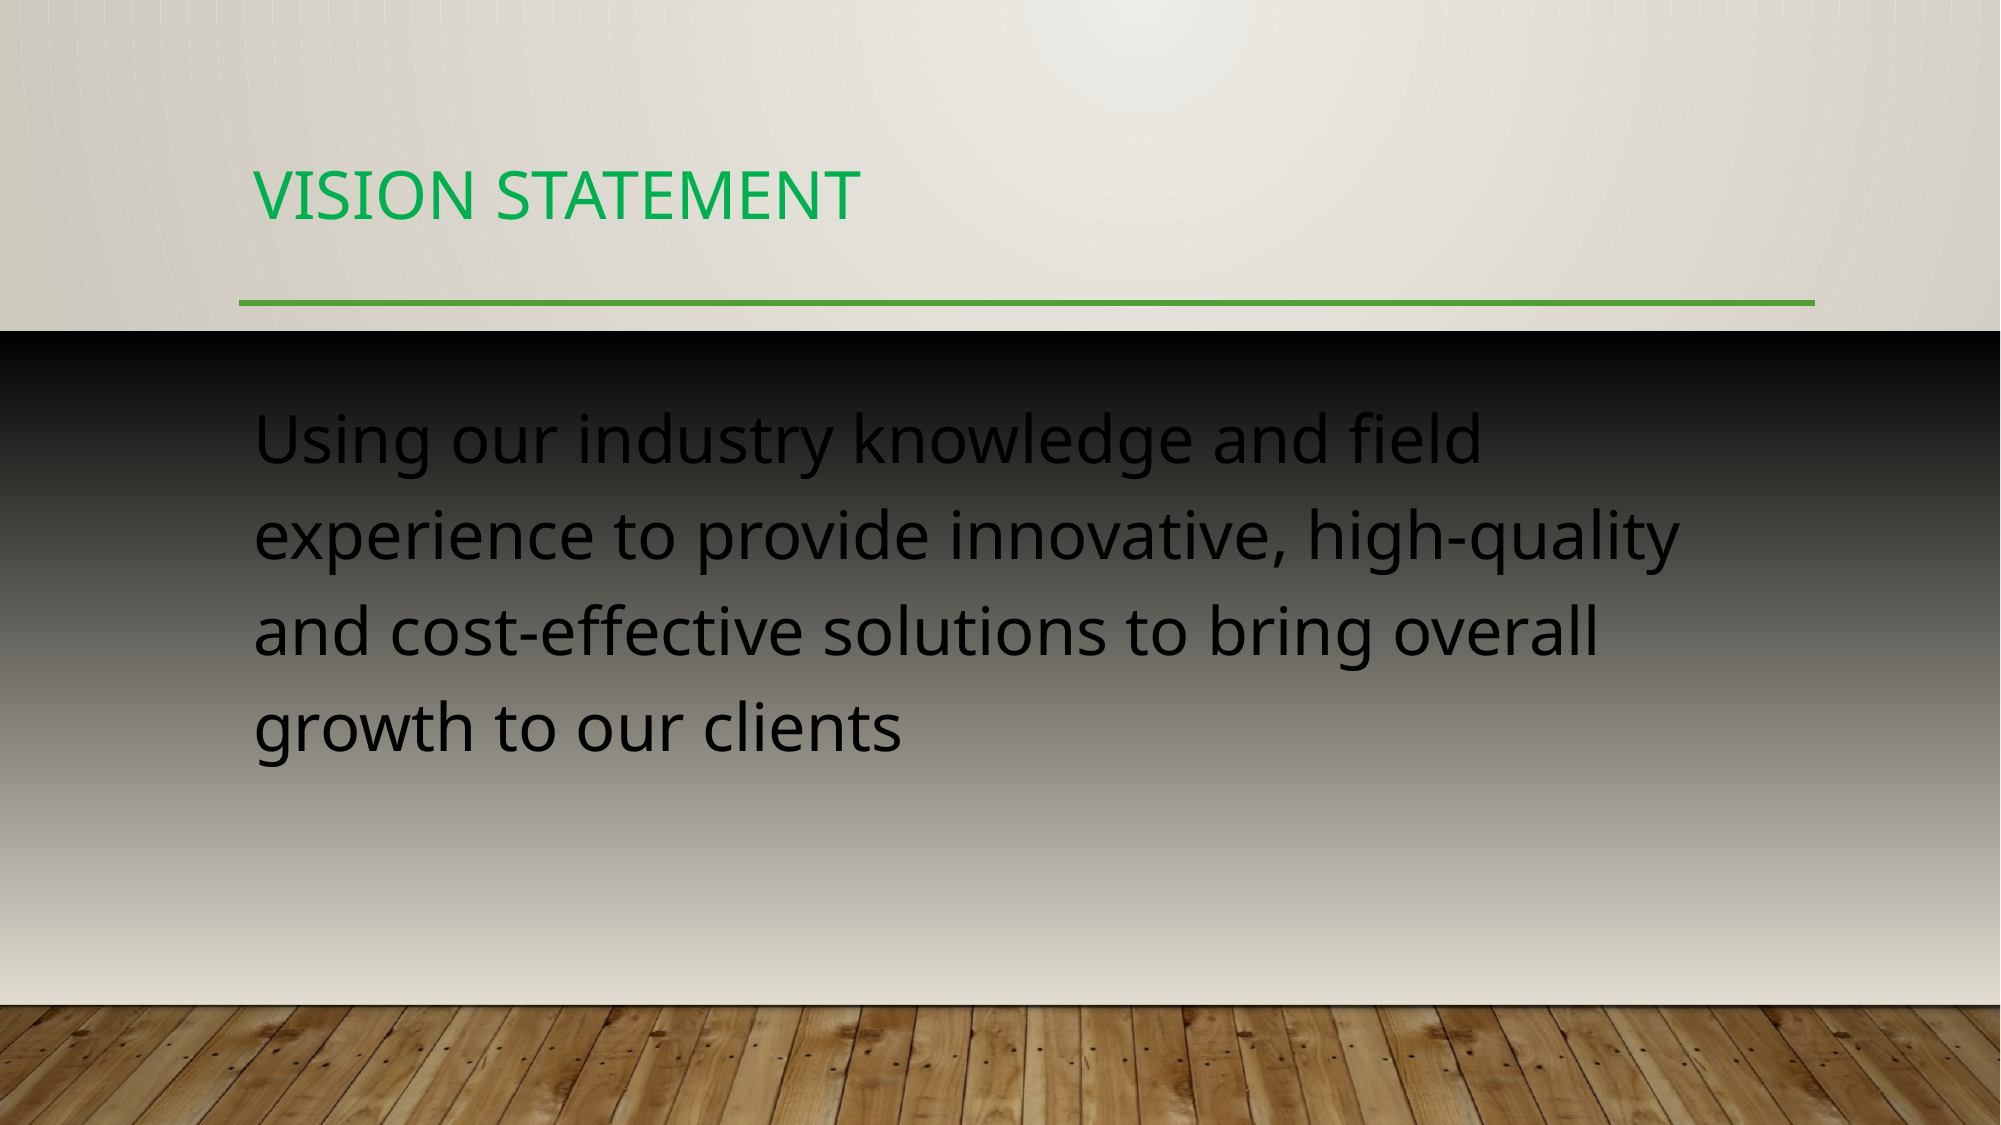

# VISION STATEMENT
Using our industry knowledge and field experience to provide innovative, high-quality and cost-effective solutions to bring overall growth to our clients